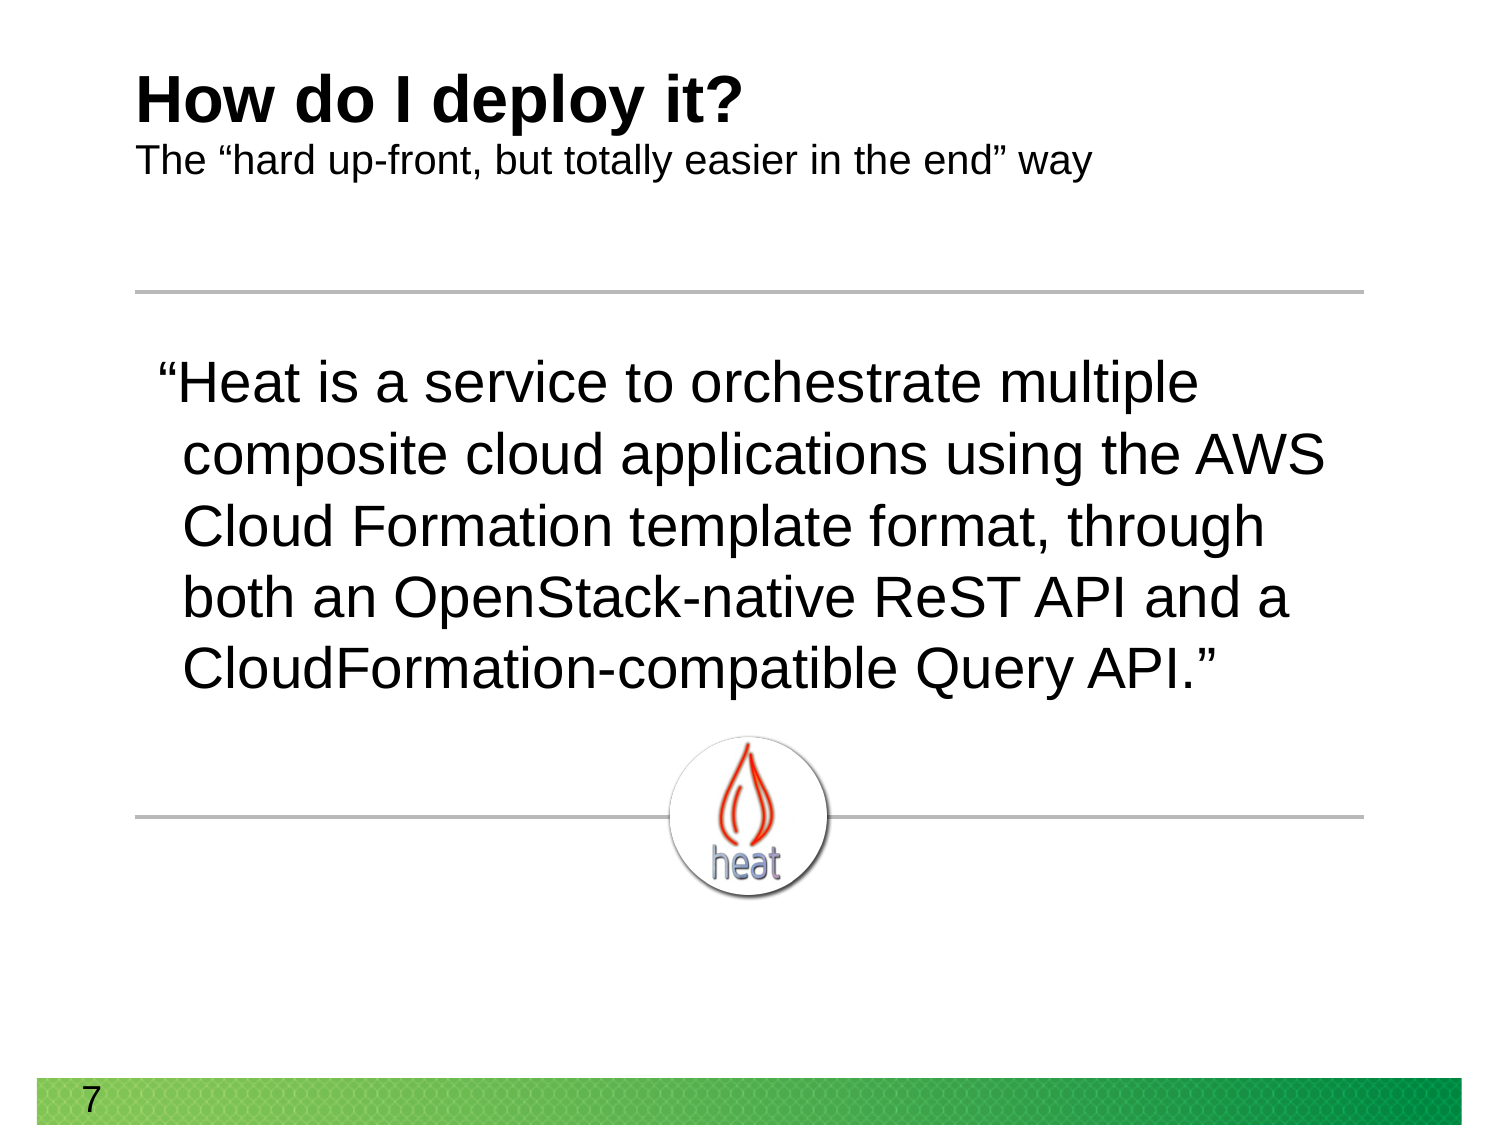

# How do I deploy it? The “hard up-front, but totally easier in the end” way
“Heat is a service to orchestrate multiple
composite cloud applications using the AWS
Cloud Formation template format, through
both an OpenStack-native ReST API and a
CloudFormation-compatible Query API.”